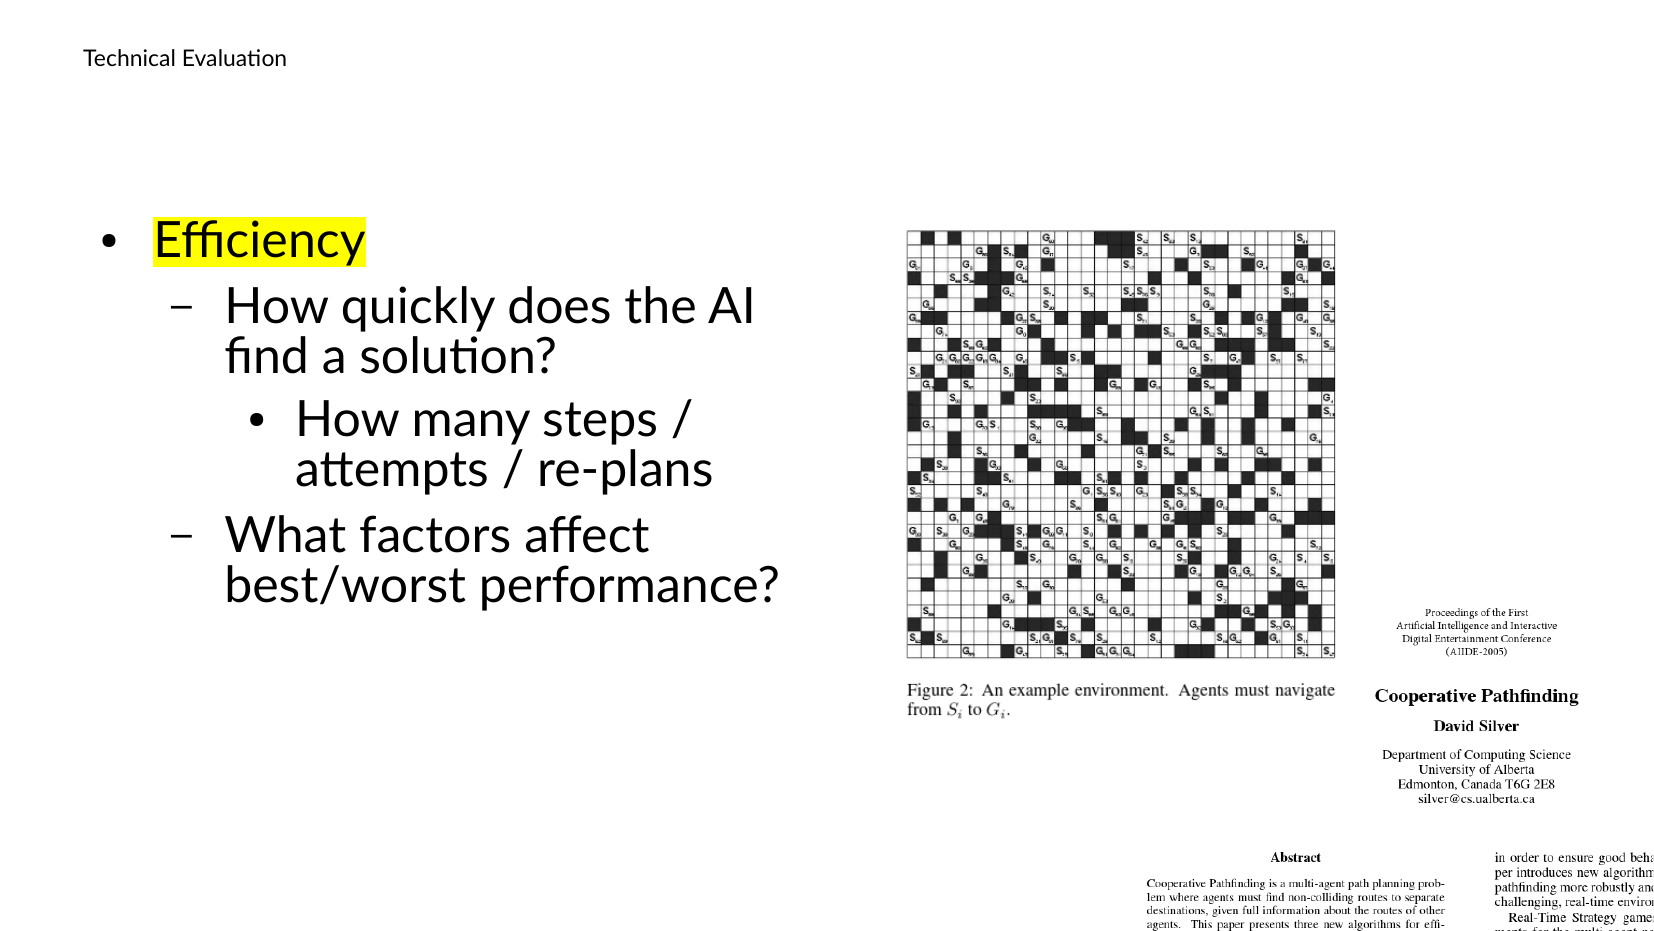

# Technical Evaluation
Efficiency
How quickly does the AI find a solution?
How many steps / attempts / re-plans
What factors affect best/worst performance?